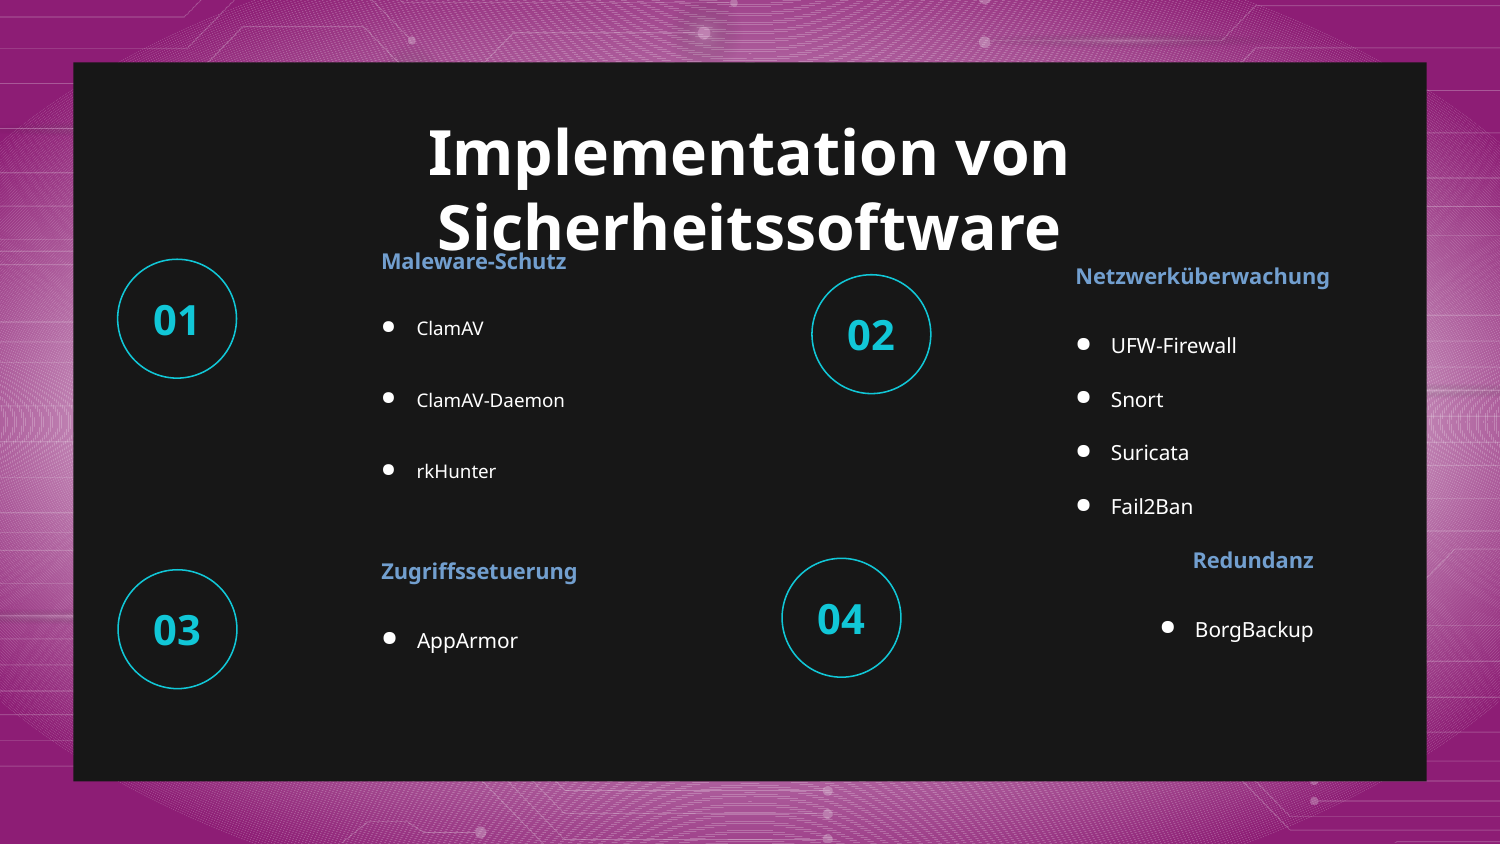

# Implementation von Sicherheitssoftware
Maleware-Schutz
01
ClamAV
ClamAV-Daemon
rkHunter
Netzwerküberwachung
02
UFW-Firewall
Snort
Suricata
Fail2Ban
Redundanz
04
BorgBackup
Zugriffssetuerung
03
AppArmor